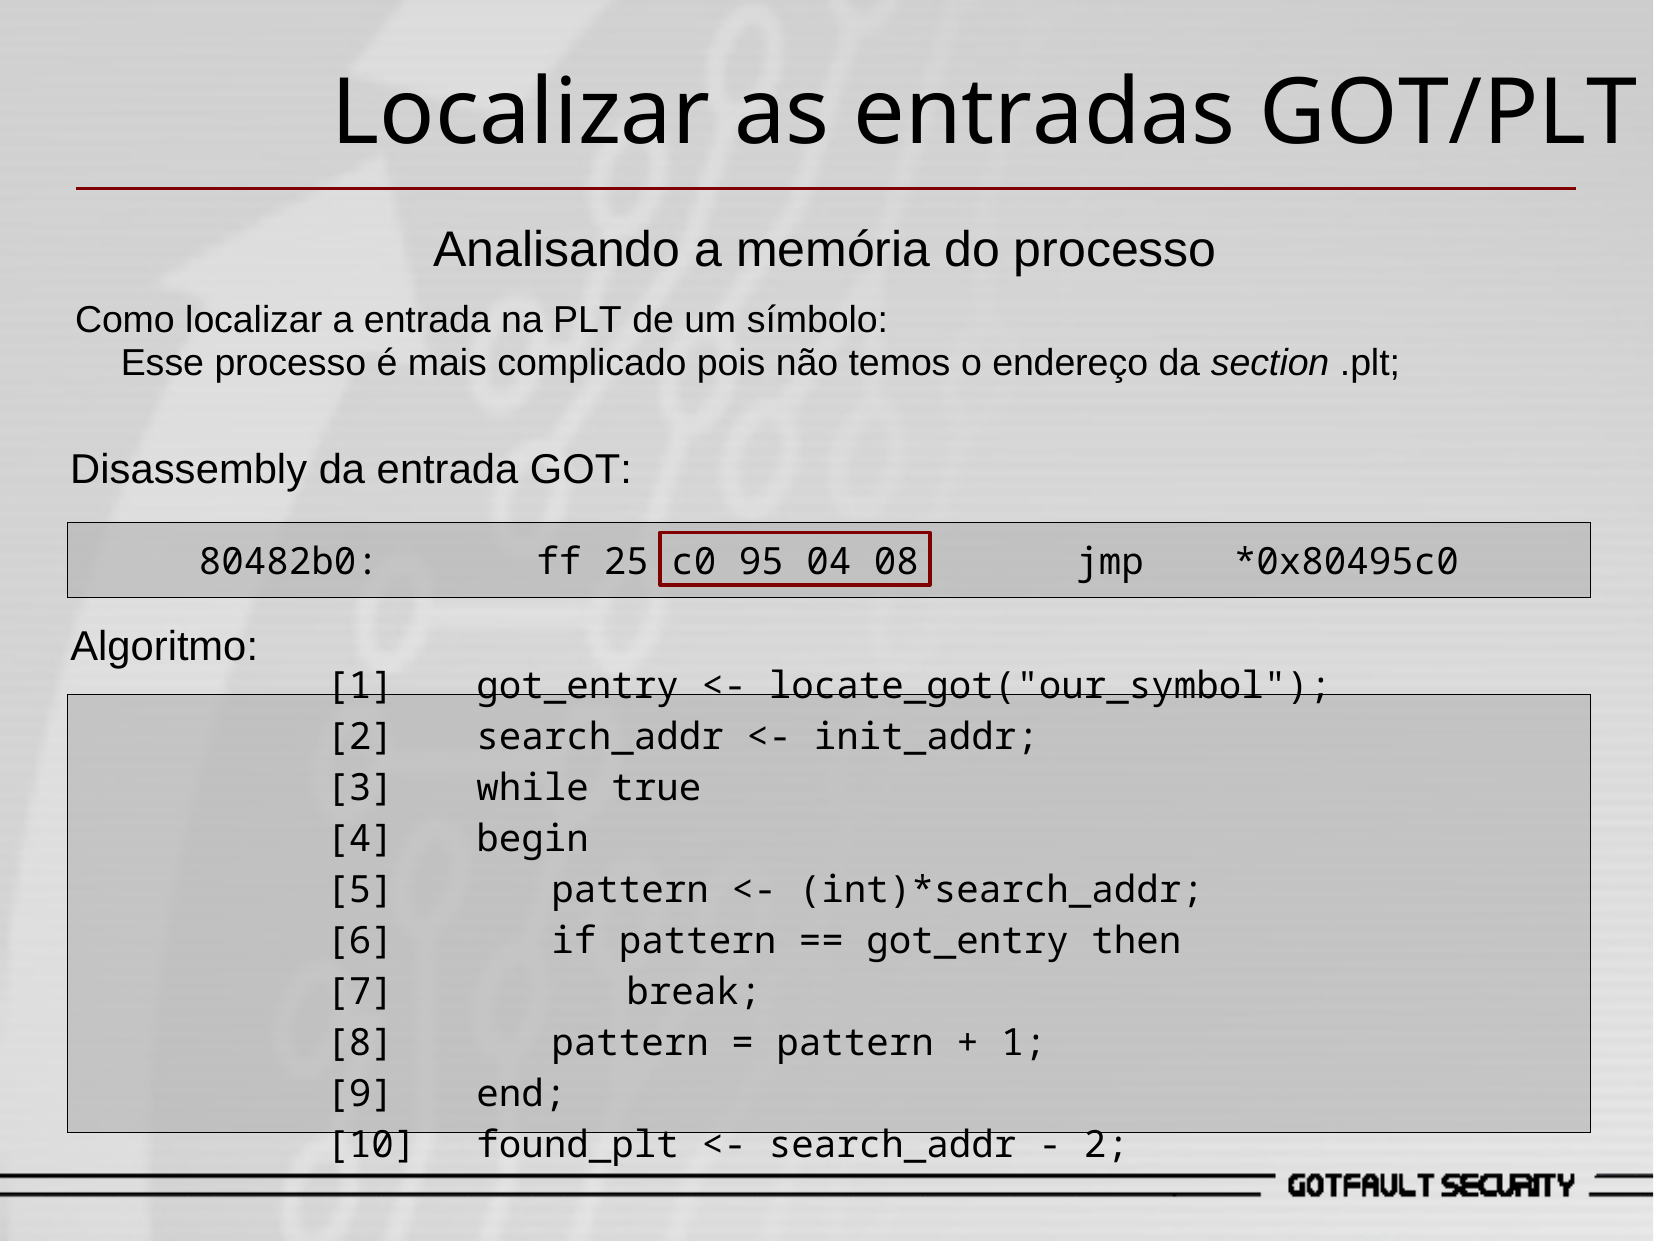

Localizar as entradas GOT/PLT
Analisando a memória do processo
Como localizar a entrada na PLT de um símbolo:
 Esse processo é mais complicado pois não temos o endereço da section .plt;
Disassembly da entrada GOT:
80482b0: ff 25 c0 95 04 08 jmp *0x80495c0
Algoritmo:
[1]		got_entry <- locate_got("our_symbol");
[2]		search_addr <- init_addr;
[3]		while true
[4]		begin
[5]			pattern <- (int)*search_addr;
[6]			if pattern == got_entry then
[7]				break;
[8]			pattern = pattern + 1;
[9]		end;
[10]	found_plt <- search_addr - 2;